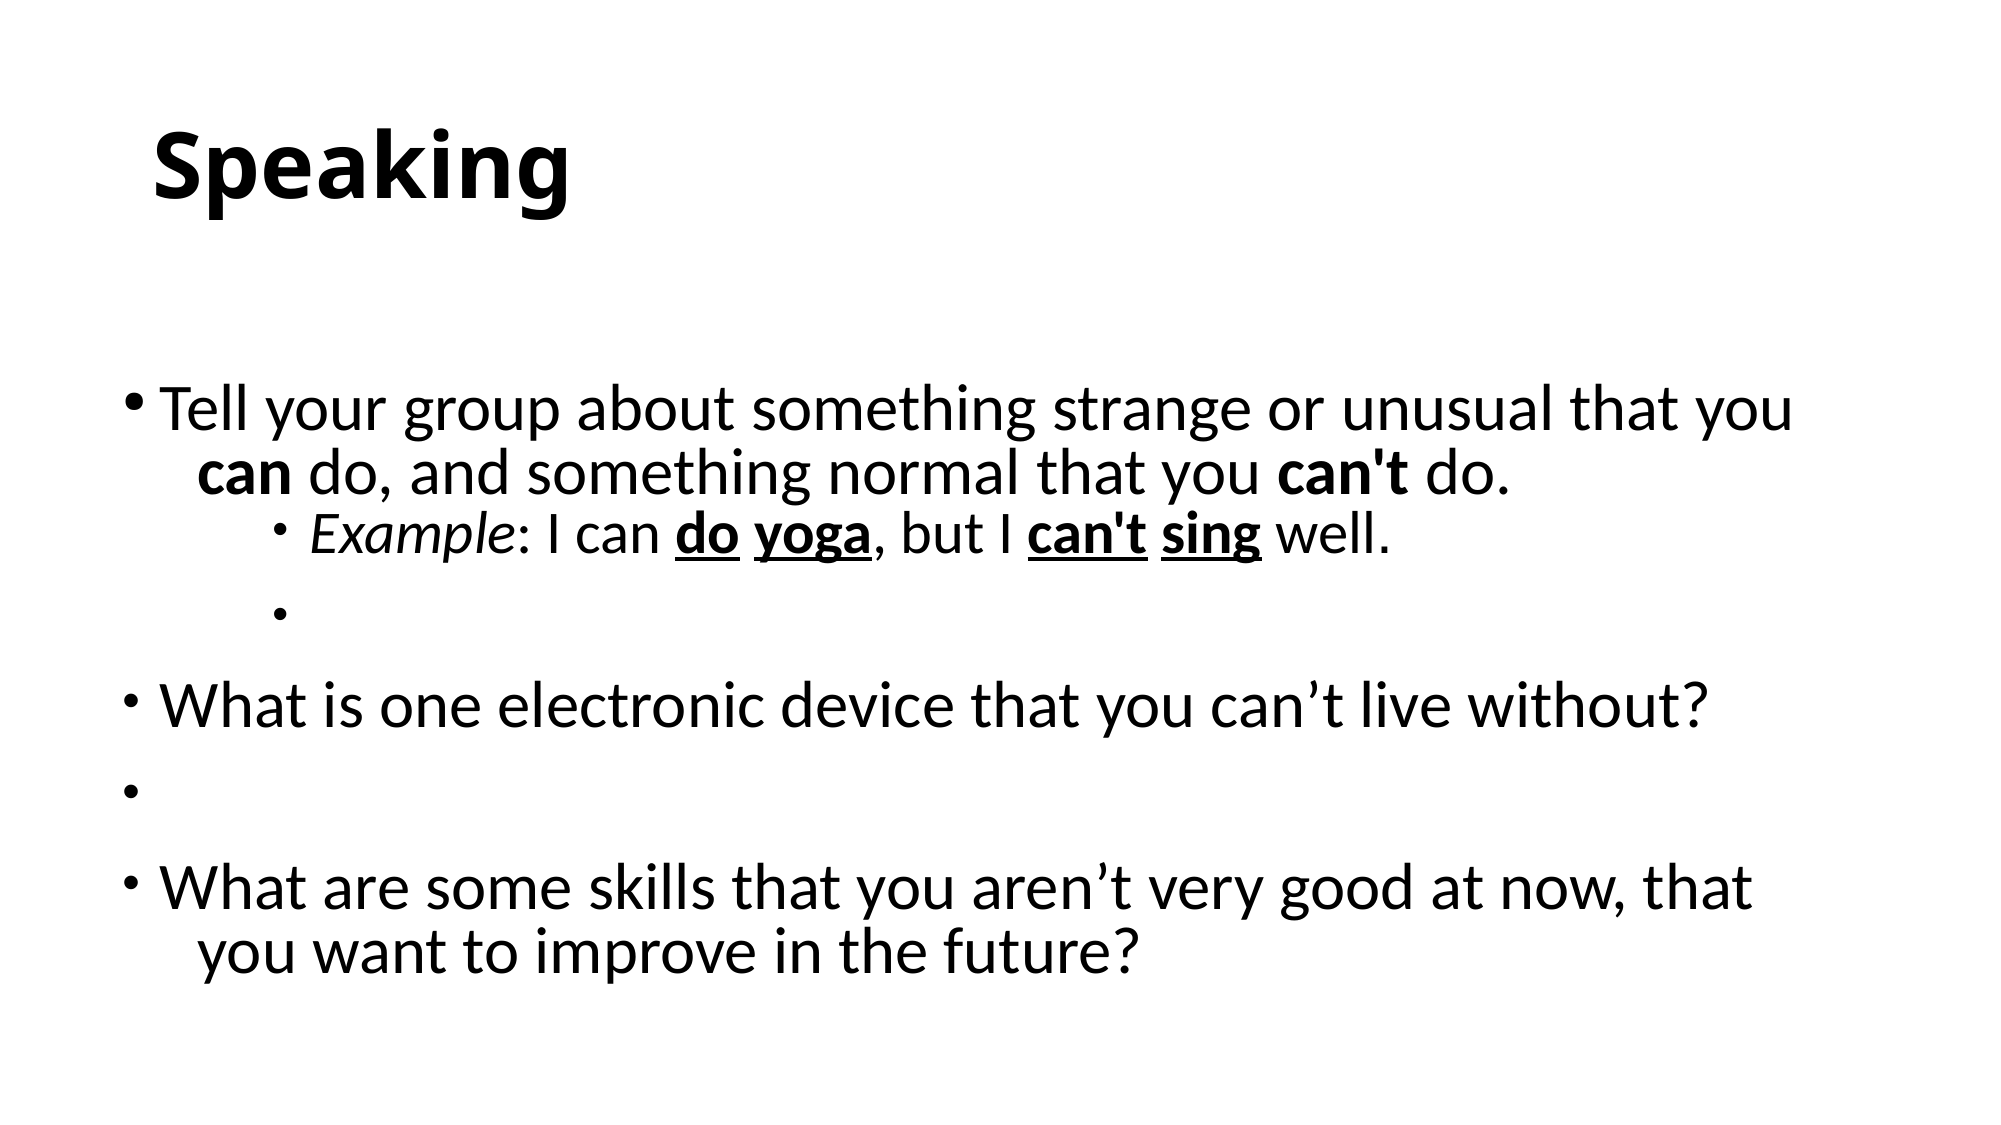

# Speaking
Tell your group about something strange or unusual that you can do, and something normal that you can't do.
Example: I can do yoga, but I can't sing well.
What is one electronic device that you can’t live without?
What are some skills that you aren’t very good at now, that you want to improve in the future?